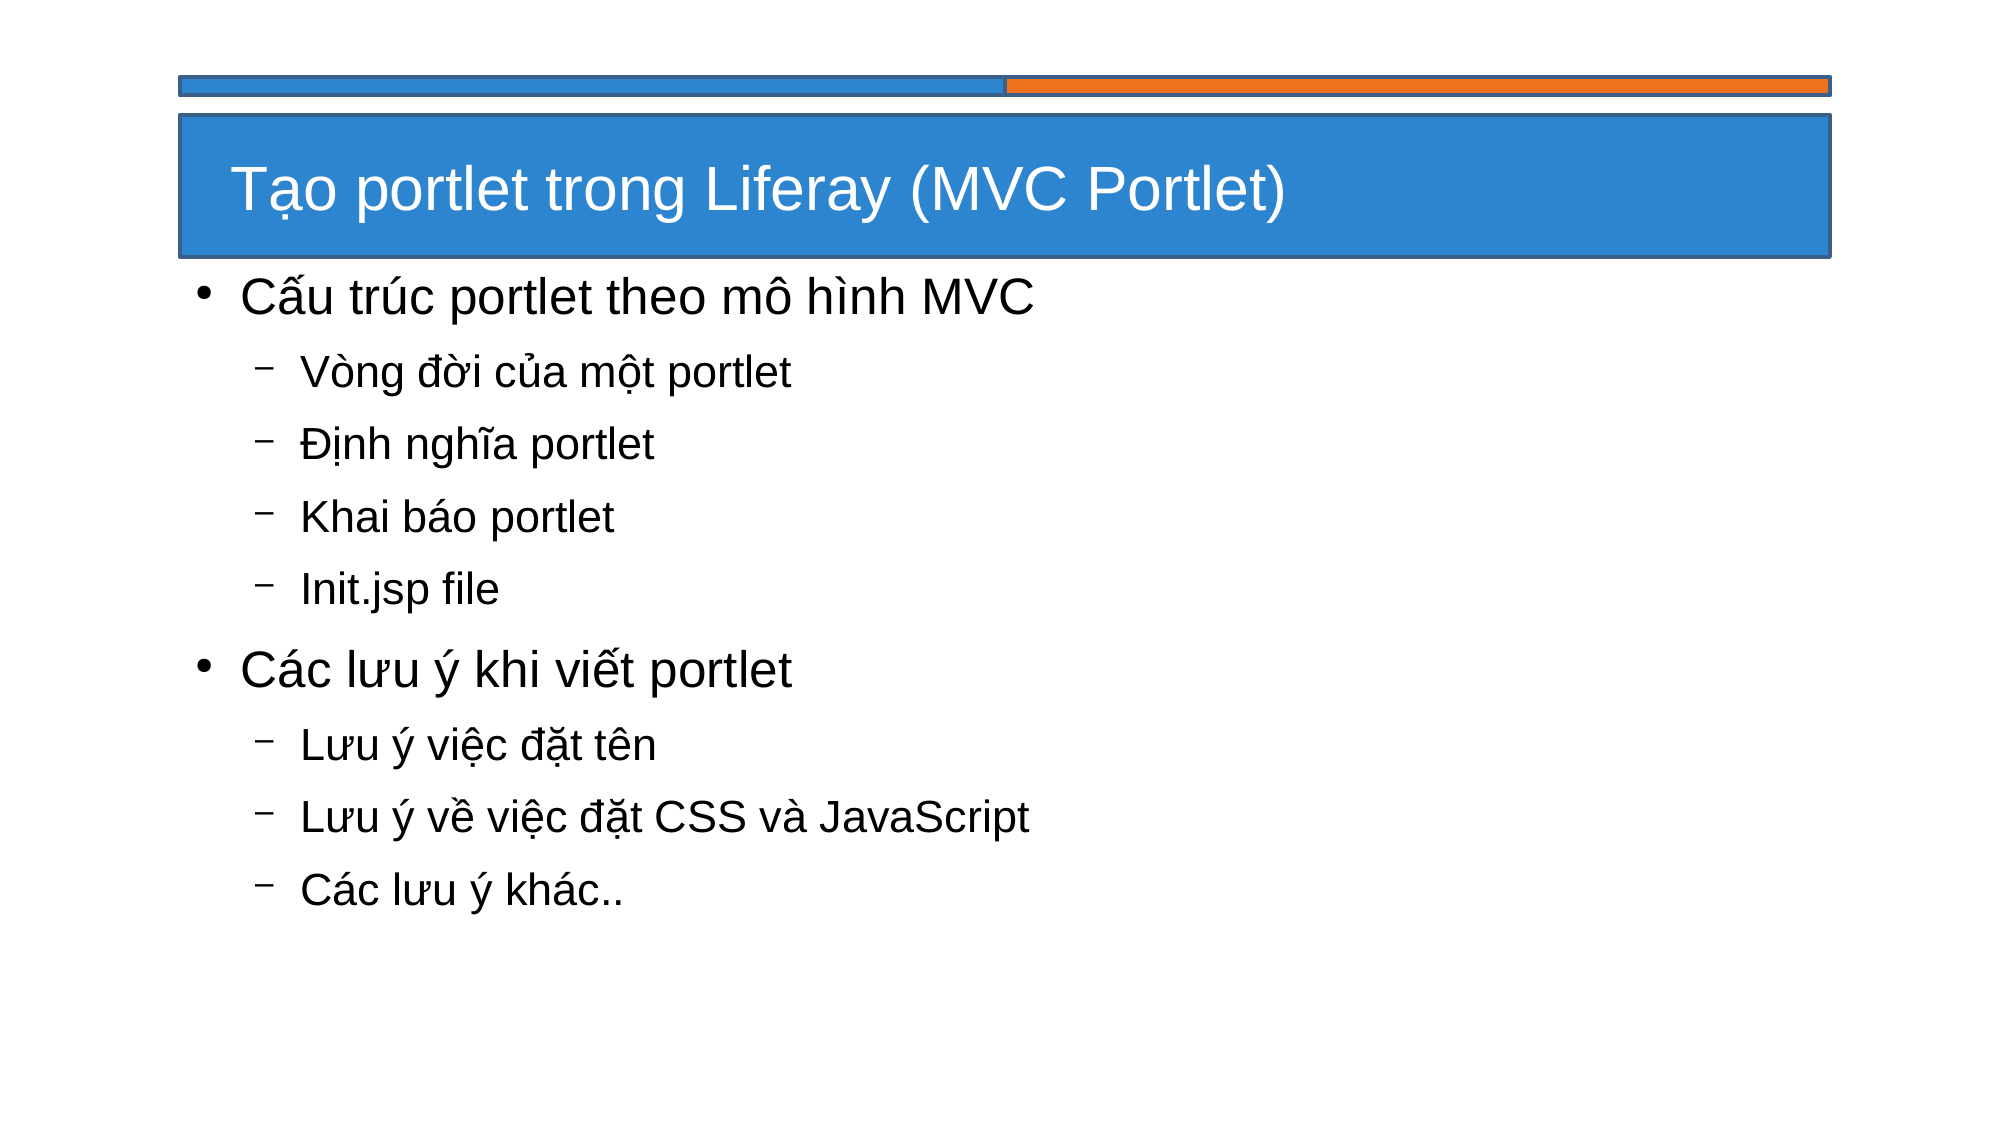

Tạo portlet trong Liferay (MVC Portlet)
# Cấu trúc portlet theo mô hình MVC
Vòng đời của một portlet
Định nghĩa portlet
Khai báo portlet
Init.jsp file
Các lưu ý khi viết portlet
Lưu ý việc đặt tên
Lưu ý về việc đặt CSS và JavaScript
Các lưu ý khác..